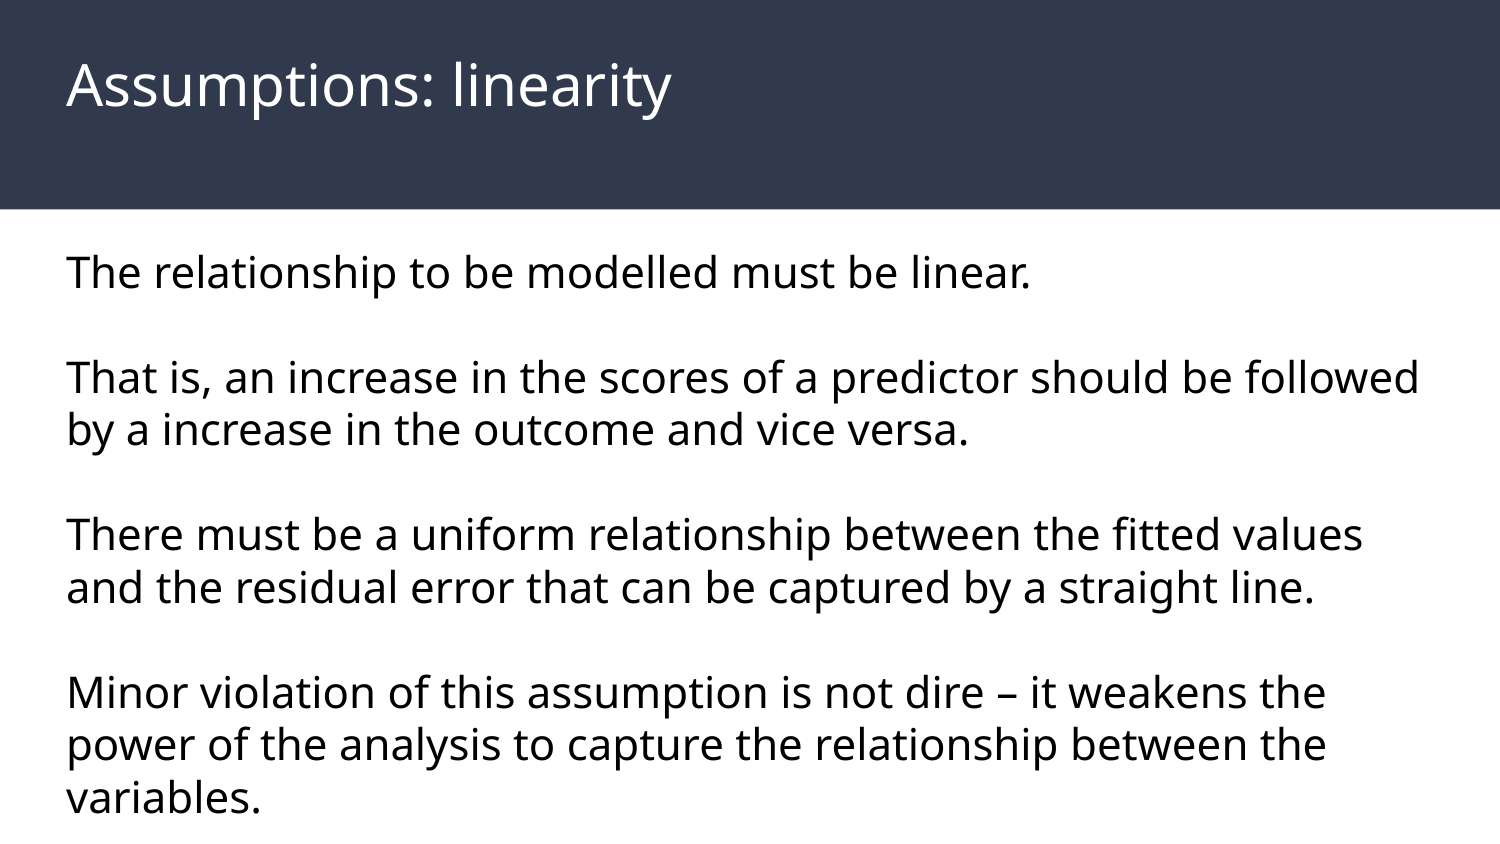

# Assumptions: linearity
The relationship to be modelled must be linear.
That is, an increase in the scores of a predictor should be followed by a increase in the outcome and vice versa.
There must be a uniform relationship between the fitted values and the residual error that can be captured by a straight line.
Minor violation of this assumption is not dire – it weakens the power of the analysis to capture the relationship between the variables.